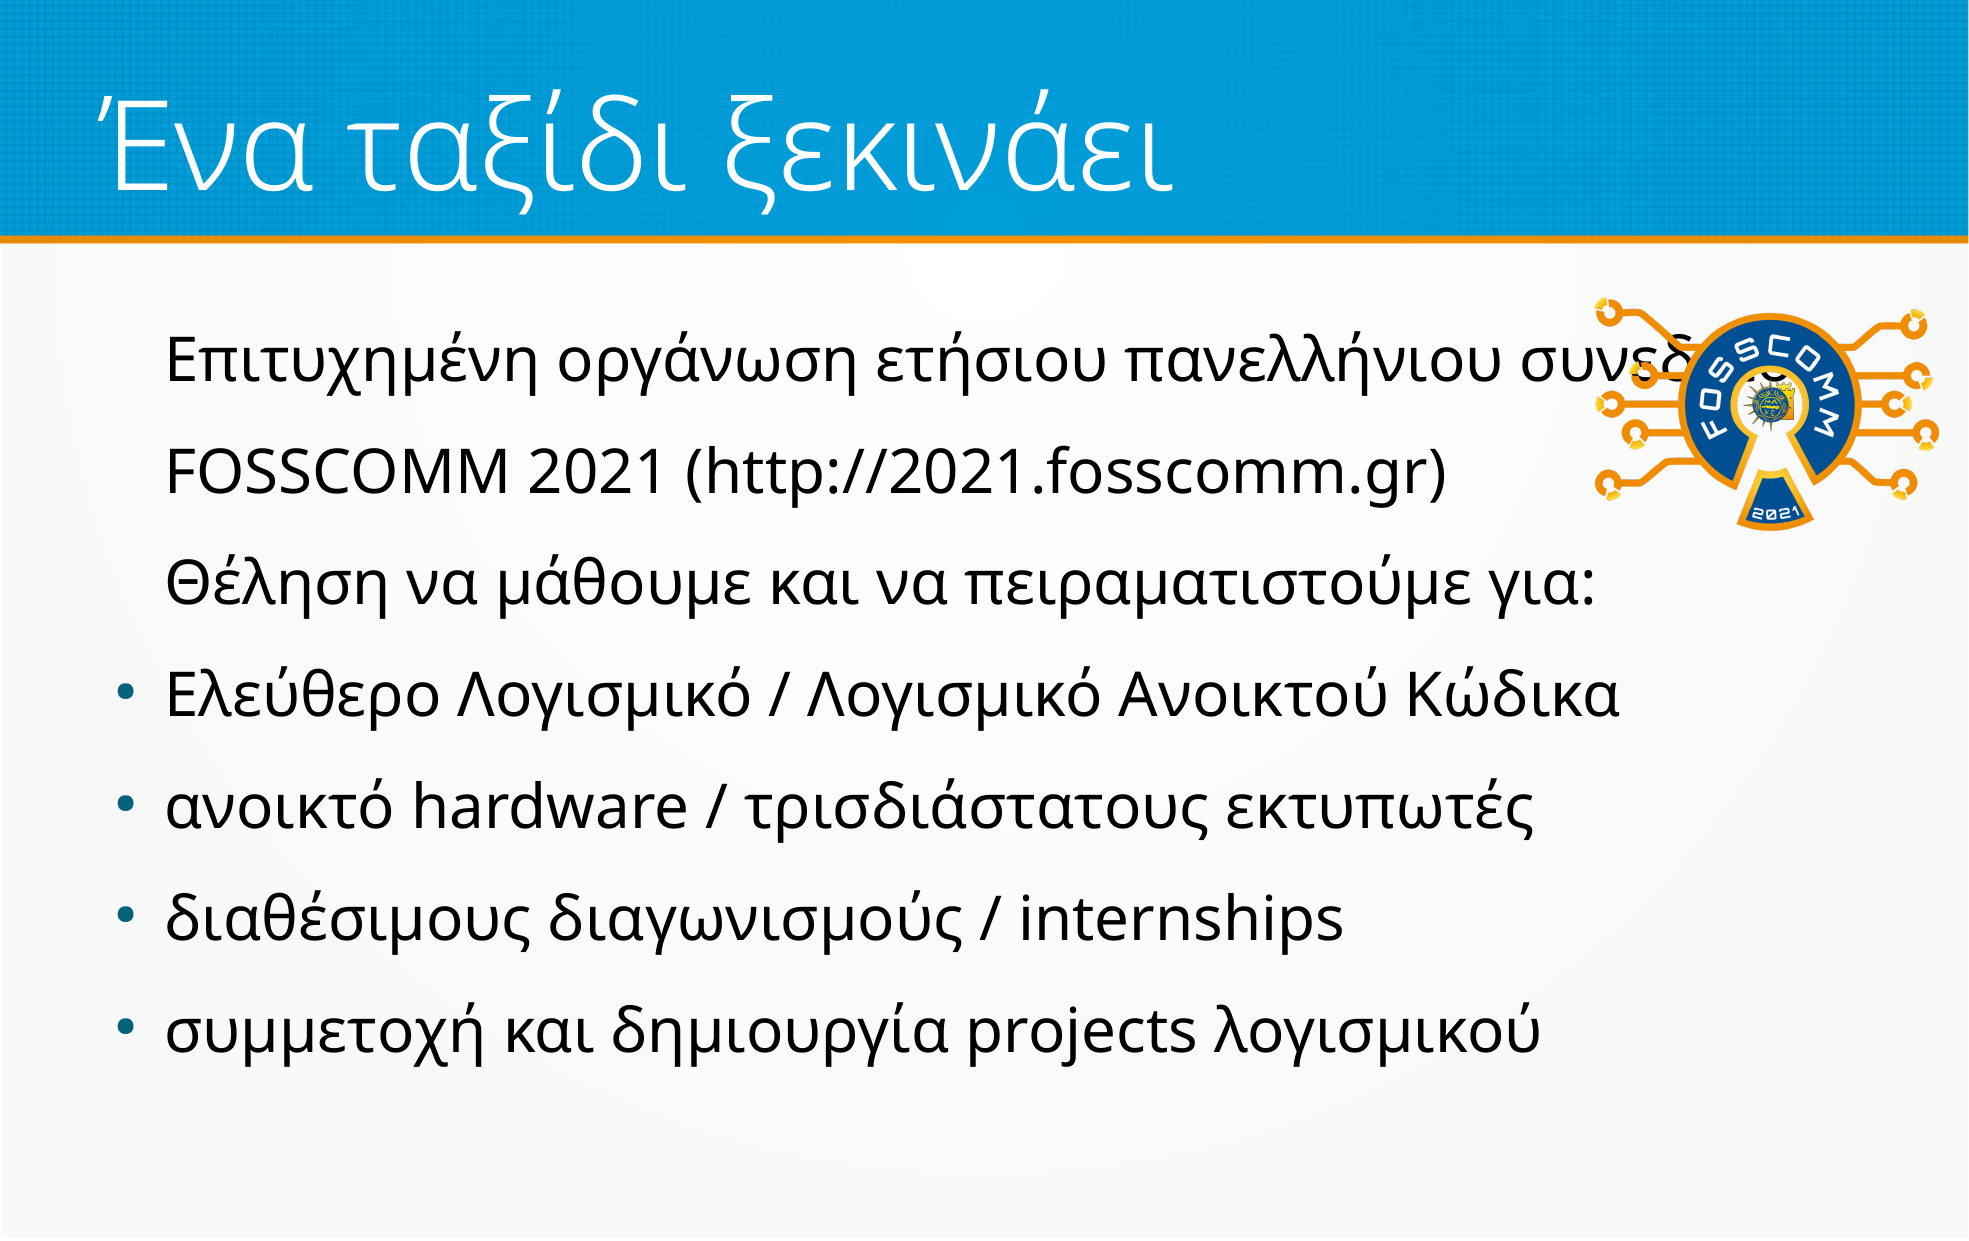

# Ένα ταξίδι ξεκινάει
Επιτυχημένη οργάνωση ετήσιου πανελλήνιου συνεδρίου:
FOSSCOMM 2021 (http://2021.fosscomm.gr)
Θέληση να μάθουμε και να πειραματιστούμε για:
Ελεύθερο Λογισμικό / Λογισμικό Ανοικτού Κώδικα
ανοικτό hardware / τρισδιάστατους εκτυπωτές
διαθέσιμους διαγωνισμούς / internships
συμμετοχή και δημιουργία projects λογισμικού